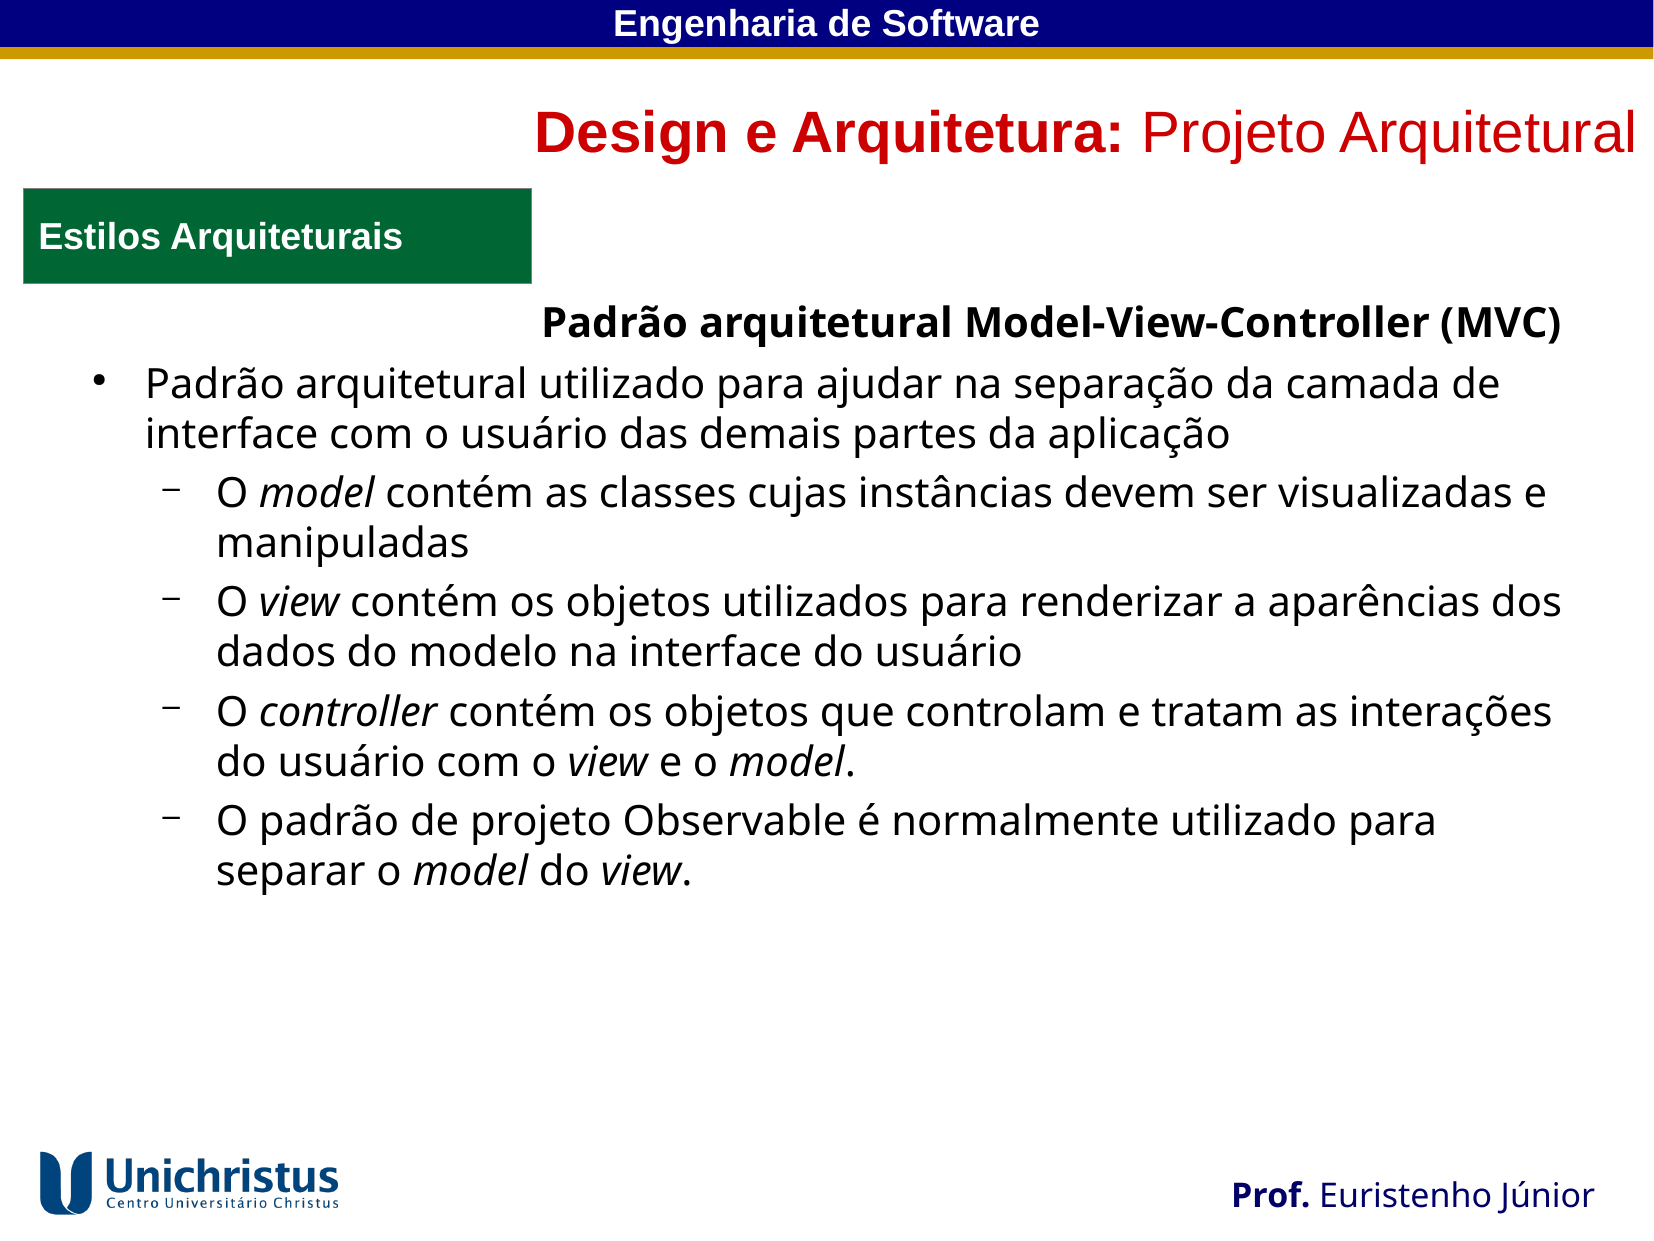

Engenharia de Software
Design e Arquitetura: Projeto Arquitetural
Estilos Arquiteturais
Padrão arquitetural Model-View-Controller (MVC)
Padrão arquitetural utilizado para ajudar na separação da camada de interface com o usuário das demais partes da aplicação
O model contém as classes cujas instâncias devem ser visualizadas e manipuladas
O view contém os objetos utilizados para renderizar a aparências dos dados do modelo na interface do usuário
O controller contém os objetos que controlam e tratam as interações do usuário com o view e o model.
O padrão de projeto Observable é normalmente utilizado para separar o model do view.
Prof. Euristenho Júnior